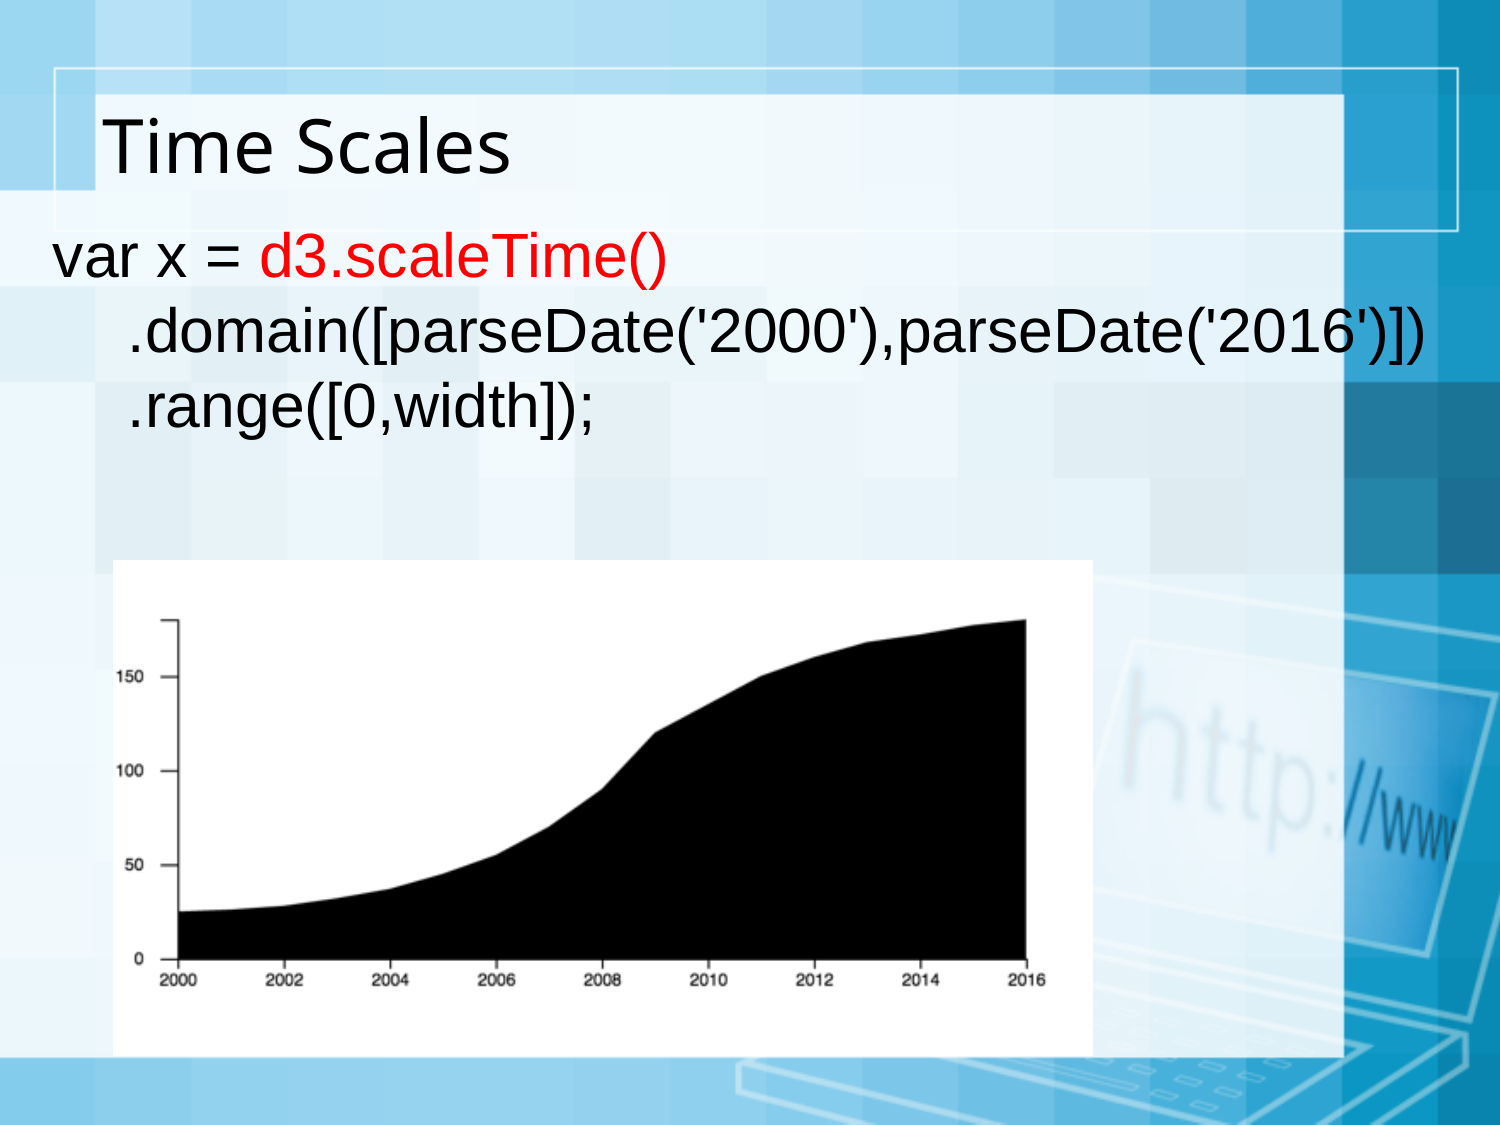

# Time Scales
var x = d3.scaleTime()
.domain([parseDate('2000'),parseDate('2016')])
.range([0,width]);